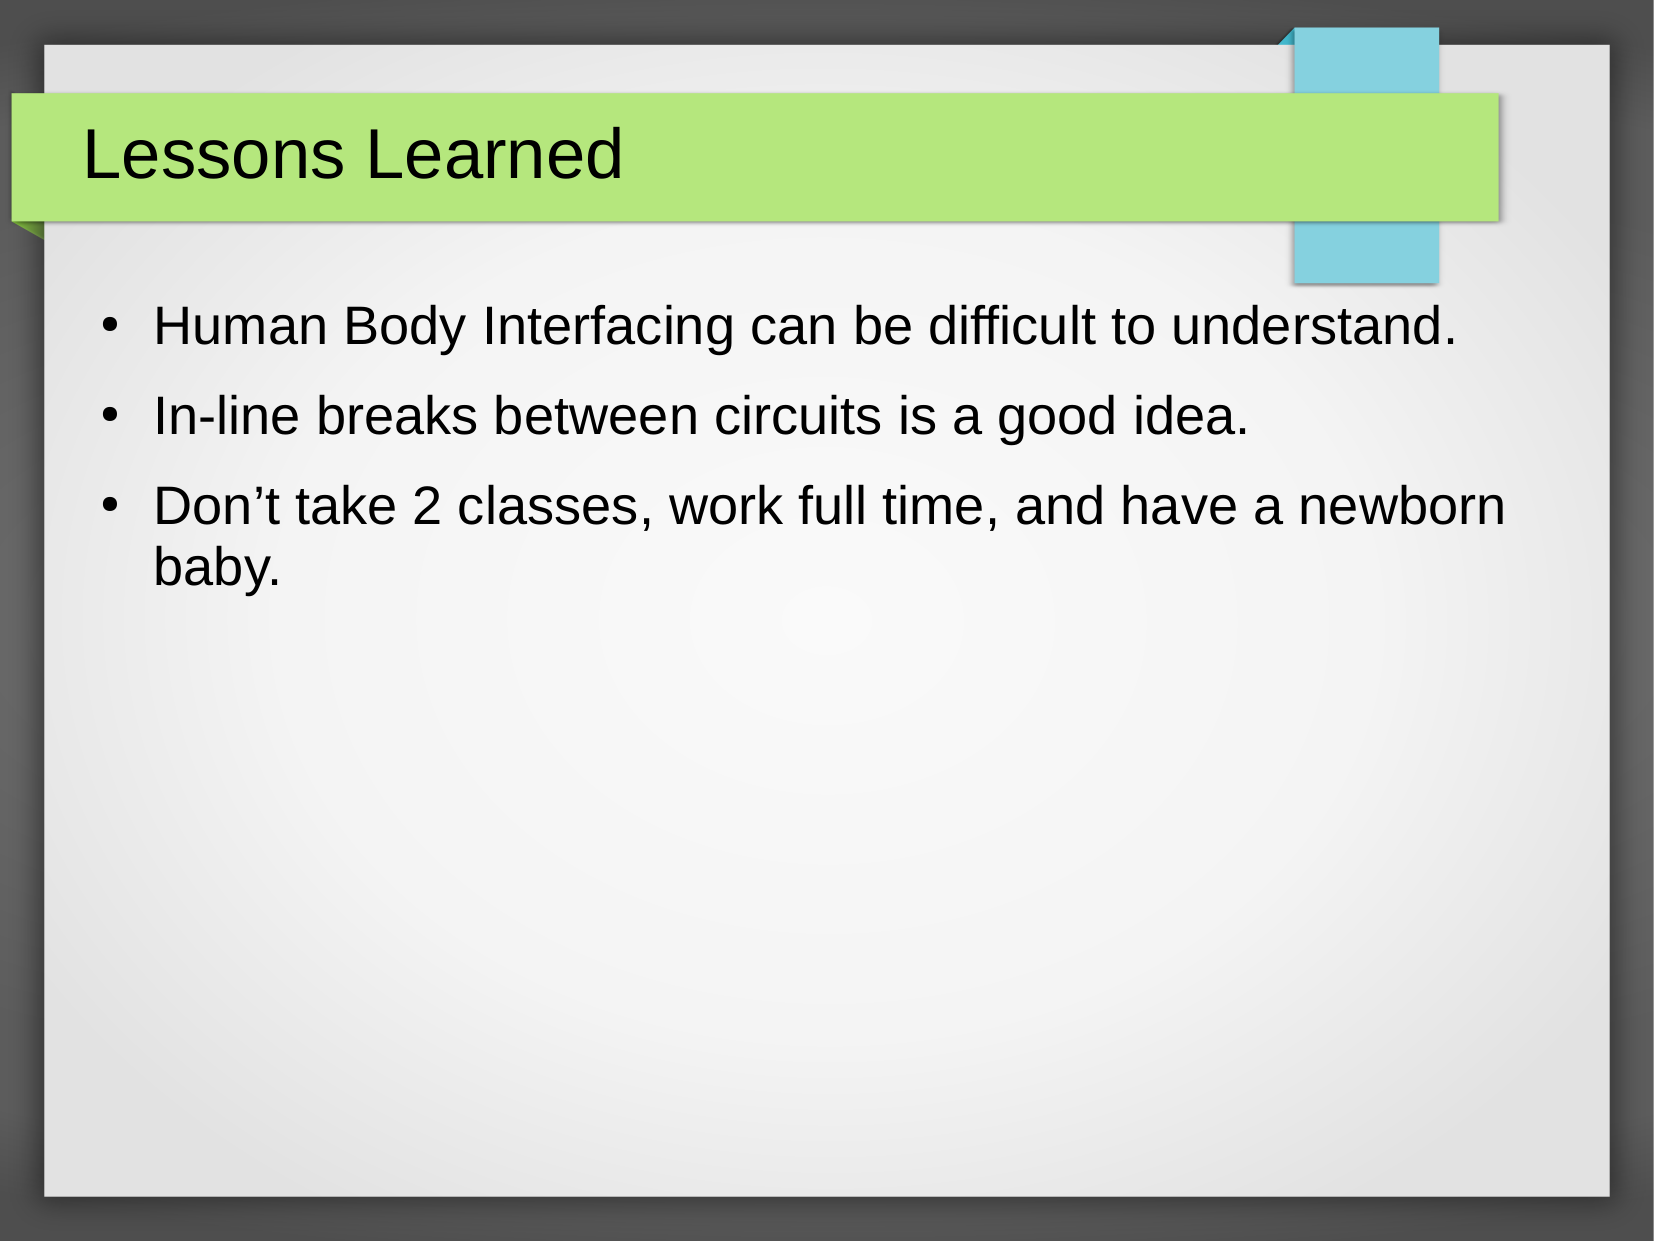

# Lessons Learned
Human Body Interfacing can be difficult to understand.
In-line breaks between circuits is a good idea.
Don’t take 2 classes, work full time, and have a newborn baby.